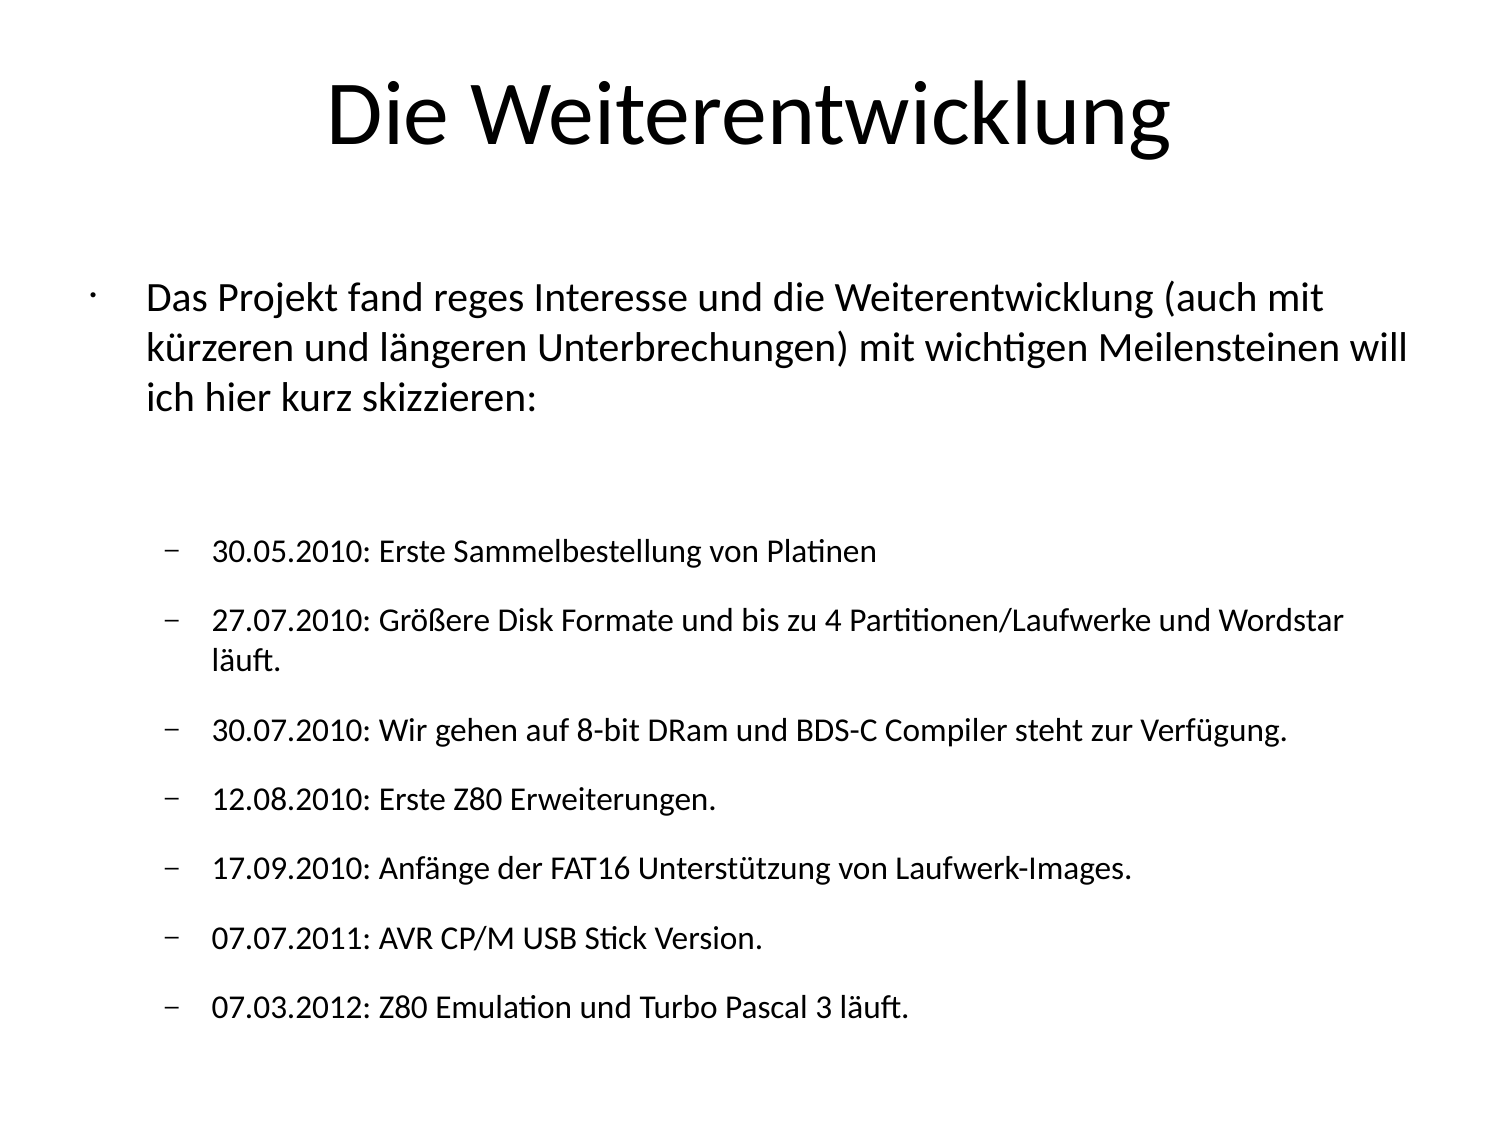

# Die Weiterentwicklung
Das Projekt fand reges Interesse und die Weiterentwicklung (auch mit kürzeren und längeren Unterbrechungen) mit wichtigen Meilensteinen will ich hier kurz skizzieren:
30.05.2010: Erste Sammelbestellung von Platinen
27.07.2010: Größere Disk Formate und bis zu 4 Partitionen/Laufwerke und Wordstar läuft.
30.07.2010: Wir gehen auf 8-bit DRam und BDS-C Compiler steht zur Verfügung.
12.08.2010: Erste Z80 Erweiterungen.
17.09.2010: Anfänge der FAT16 Unterstützung von Laufwerk-Images.
07.07.2011: AVR CP/M USB Stick Version.
07.03.2012: Z80 Emulation und Turbo Pascal 3 läuft.